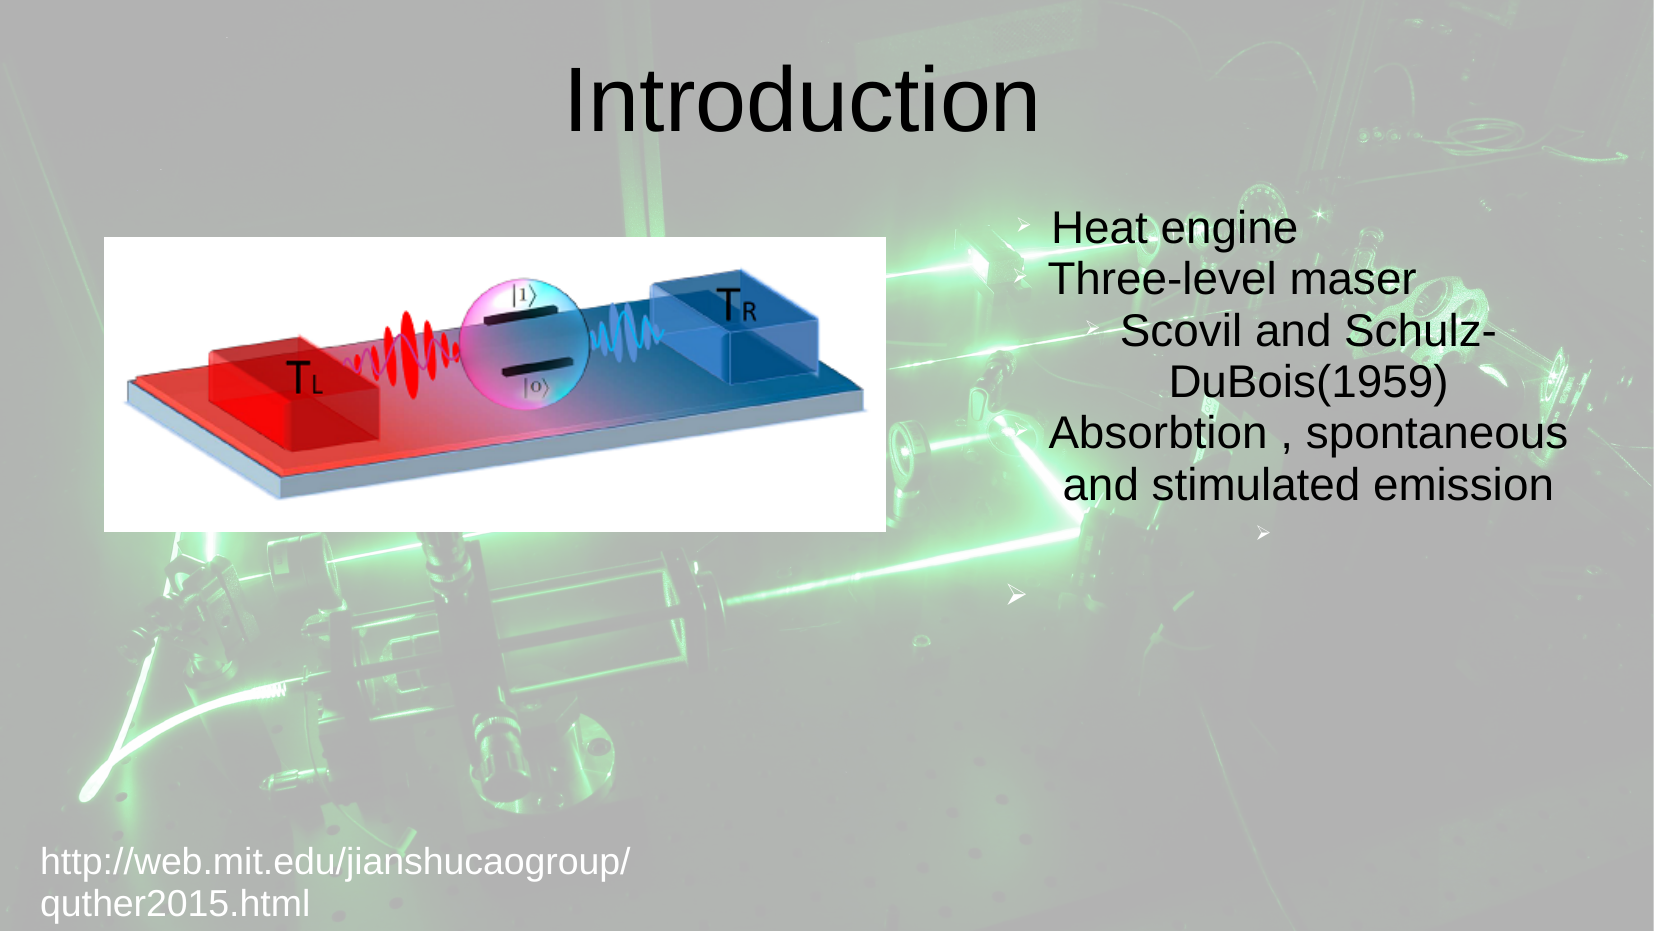

# Introduction
Heat engine
Three-level maser
Scovil and Schulz-DuBois(1959)
Absorbtion , spontaneous and stimulated emission
http://web.mit.edu/jianshucaogroup/quther2015.html